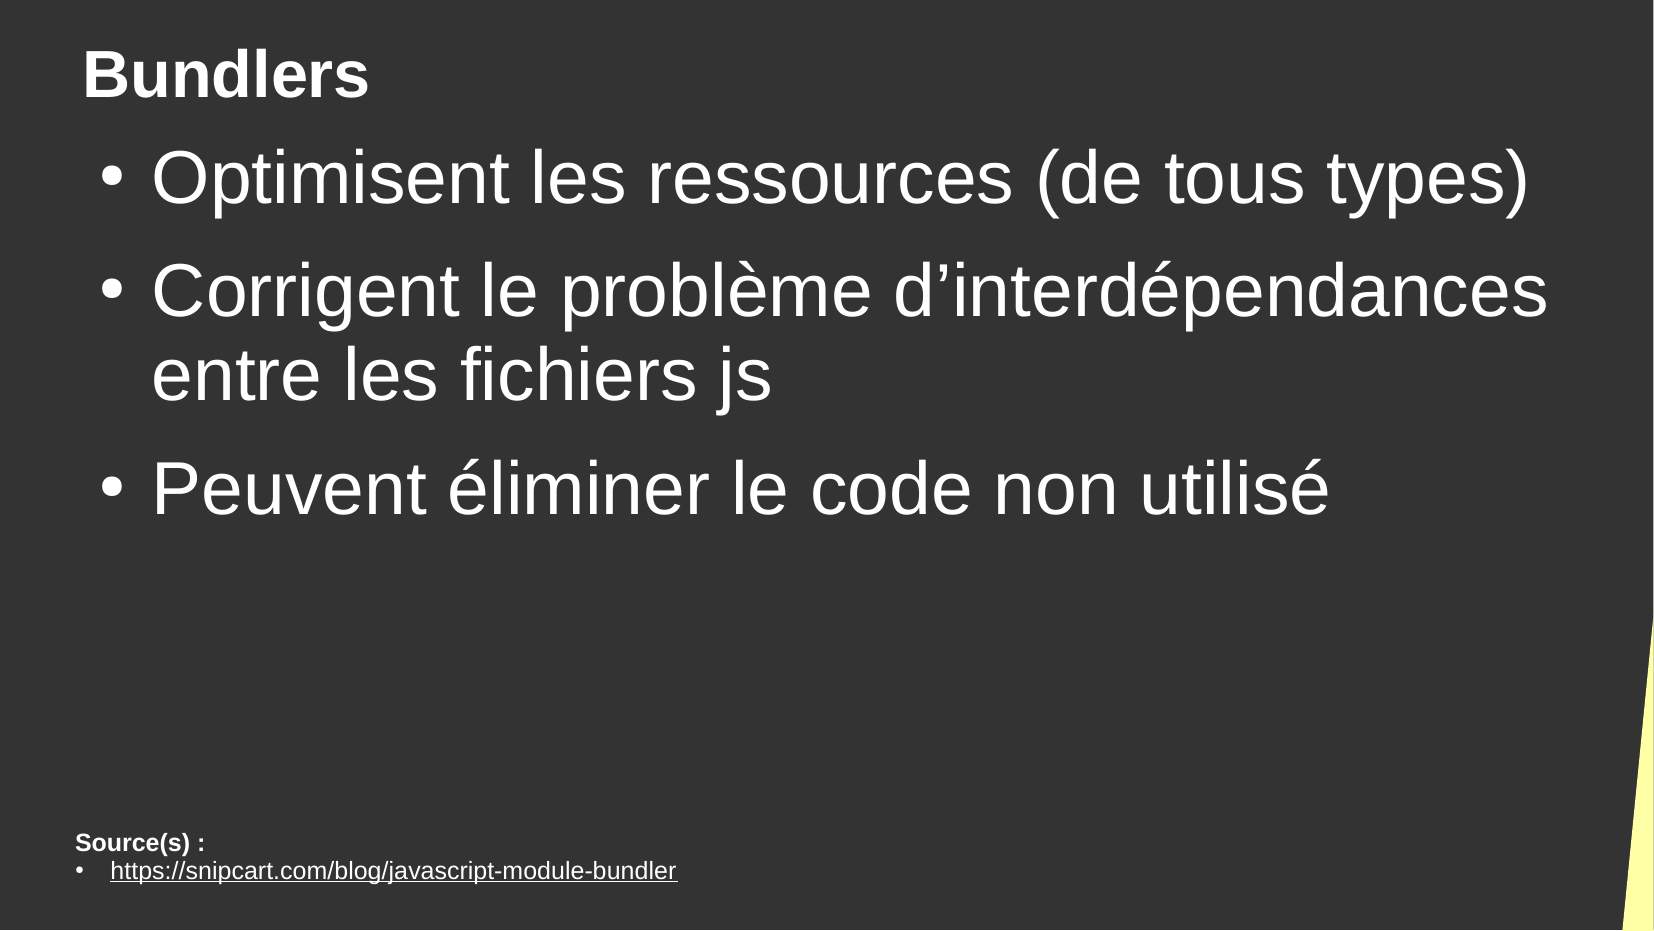

# Bundlers
Optimisent les ressources (de tous types)
Corrigent le problème d’interdépendances entre les fichiers js
Peuvent éliminer le code non utilisé
Source(s) :
https://snipcart.com/blog/javascript-module-bundler